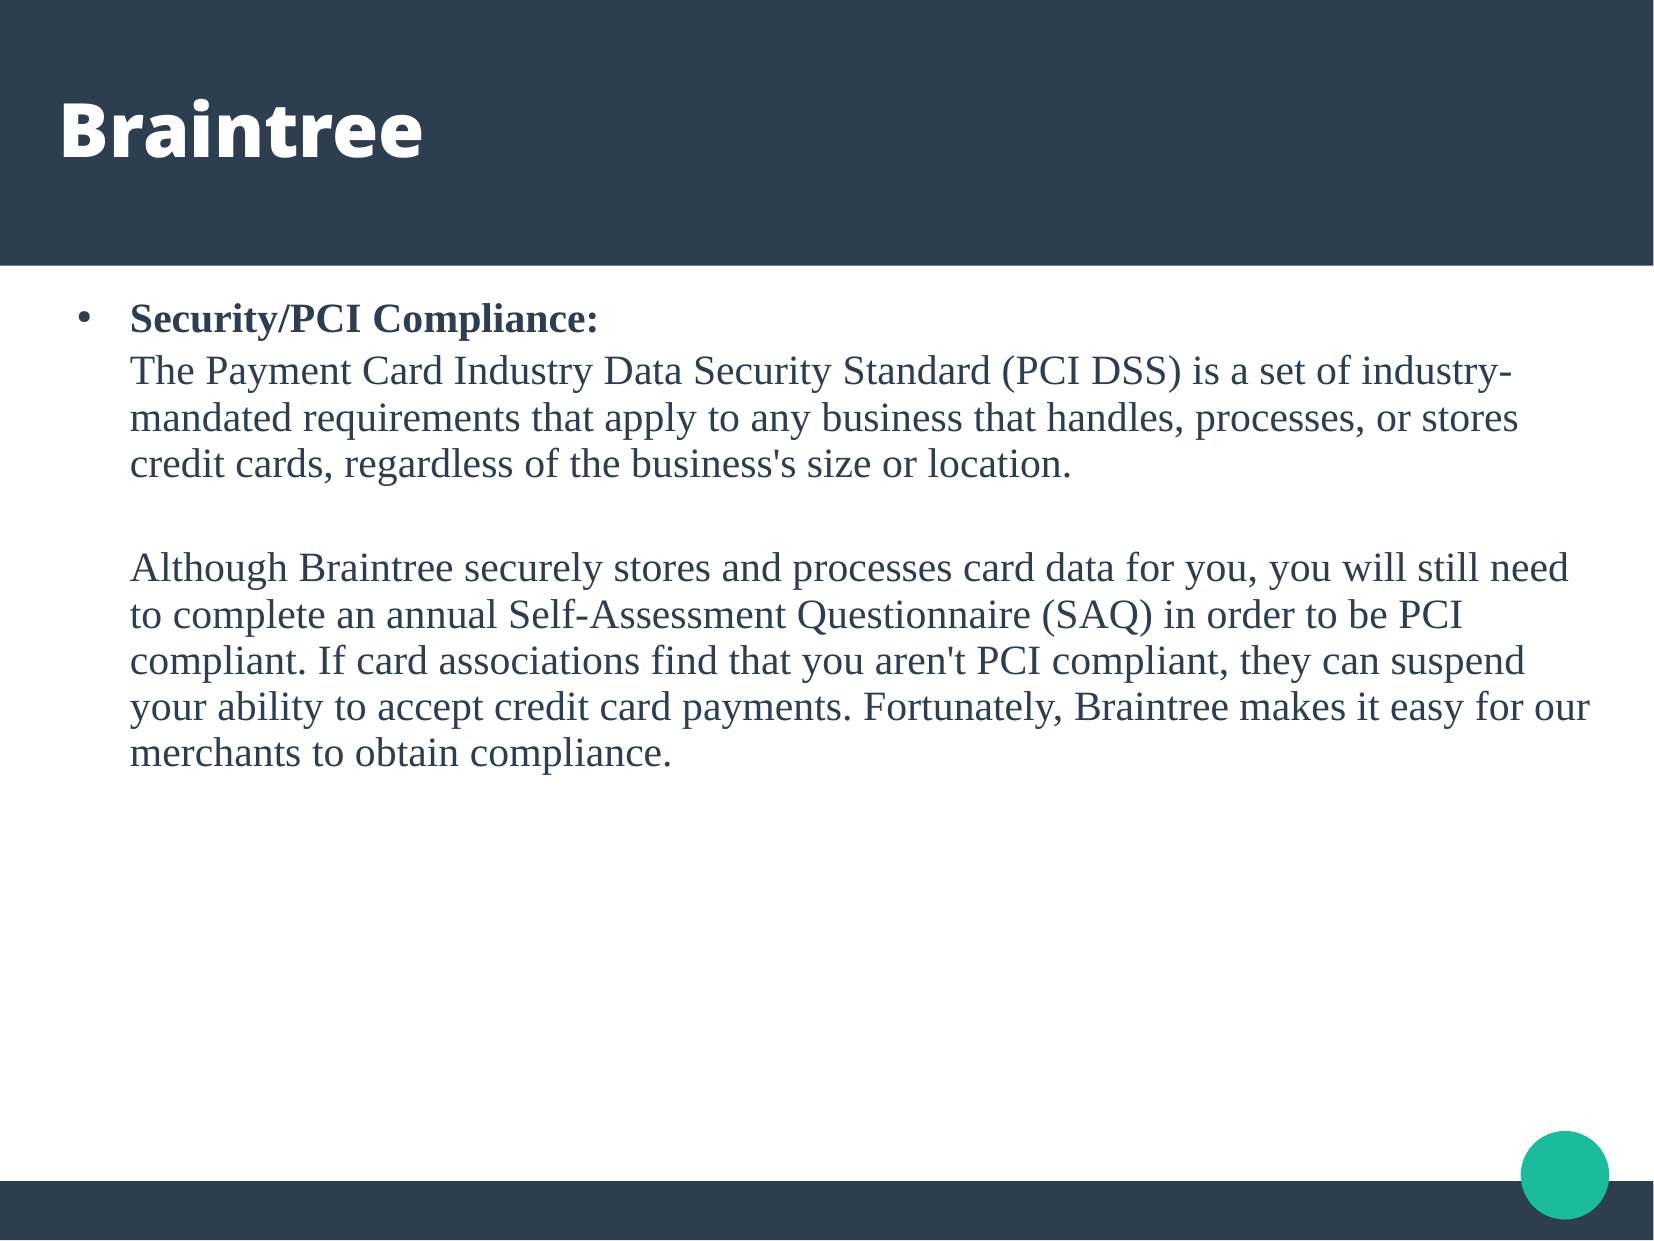

# Braintree
Security/PCI Compliance:
The Payment Card Industry Data Security Standard (PCI DSS) is a set of industry-mandated requirements that apply to any business that handles, processes, or stores credit cards, regardless of the business's size or location.
Although Braintree securely stores and processes card data for you, you will still need to complete an annual Self-Assessment Questionnaire (SAQ) in order to be PCI compliant. If card associations find that you aren't PCI compliant, they can suspend your ability to accept credit card payments. Fortunately, Braintree makes it easy for our merchants to obtain compliance.